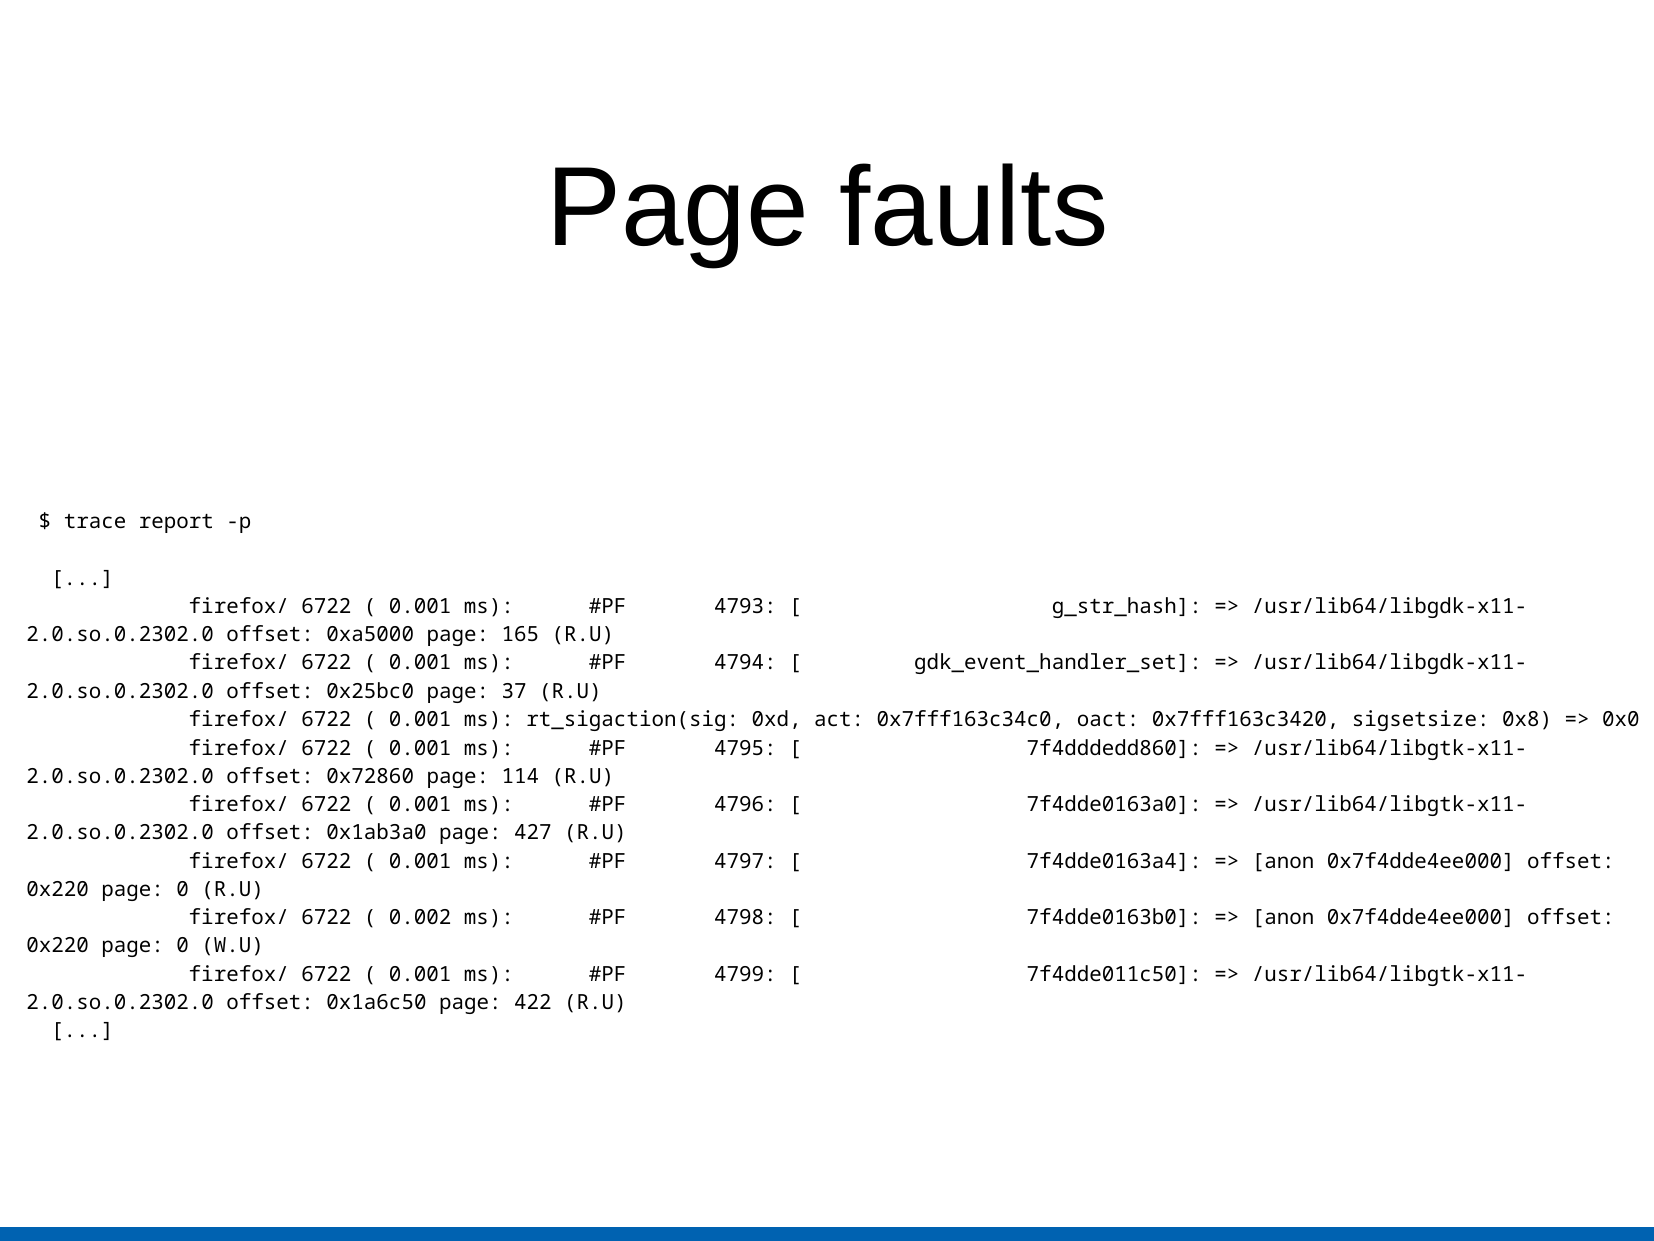

# Page faults
 $ trace report -p
 [...]
 firefox/ 6722 ( 0.001 ms): #PF 4793: [ g_str_hash]: => /usr/lib64/libgdk-x11-2.0.so.0.2302.0 offset: 0xa5000 page: 165 (R.U)
 firefox/ 6722 ( 0.001 ms): #PF 4794: [ gdk_event_handler_set]: => /usr/lib64/libgdk-x11-2.0.so.0.2302.0 offset: 0x25bc0 page: 37 (R.U)
 firefox/ 6722 ( 0.001 ms): rt_sigaction(sig: 0xd, act: 0x7fff163c34c0, oact: 0x7fff163c3420, sigsetsize: 0x8) => 0x0
 firefox/ 6722 ( 0.001 ms): #PF 4795: [ 7f4dddedd860]: => /usr/lib64/libgtk-x11-2.0.so.0.2302.0 offset: 0x72860 page: 114 (R.U)
 firefox/ 6722 ( 0.001 ms): #PF 4796: [ 7f4dde0163a0]: => /usr/lib64/libgtk-x11-2.0.so.0.2302.0 offset: 0x1ab3a0 page: 427 (R.U)
 firefox/ 6722 ( 0.001 ms): #PF 4797: [ 7f4dde0163a4]: => [anon 0x7f4dde4ee000] offset: 0x220 page: 0 (R.U)
 firefox/ 6722 ( 0.002 ms): #PF 4798: [ 7f4dde0163b0]: => [anon 0x7f4dde4ee000] offset: 0x220 page: 0 (W.U)
 firefox/ 6722 ( 0.001 ms): #PF 4799: [ 7f4dde011c50]: => /usr/lib64/libgtk-x11-2.0.so.0.2302.0 offset: 0x1a6c50 page: 422 (R.U)
 [...]